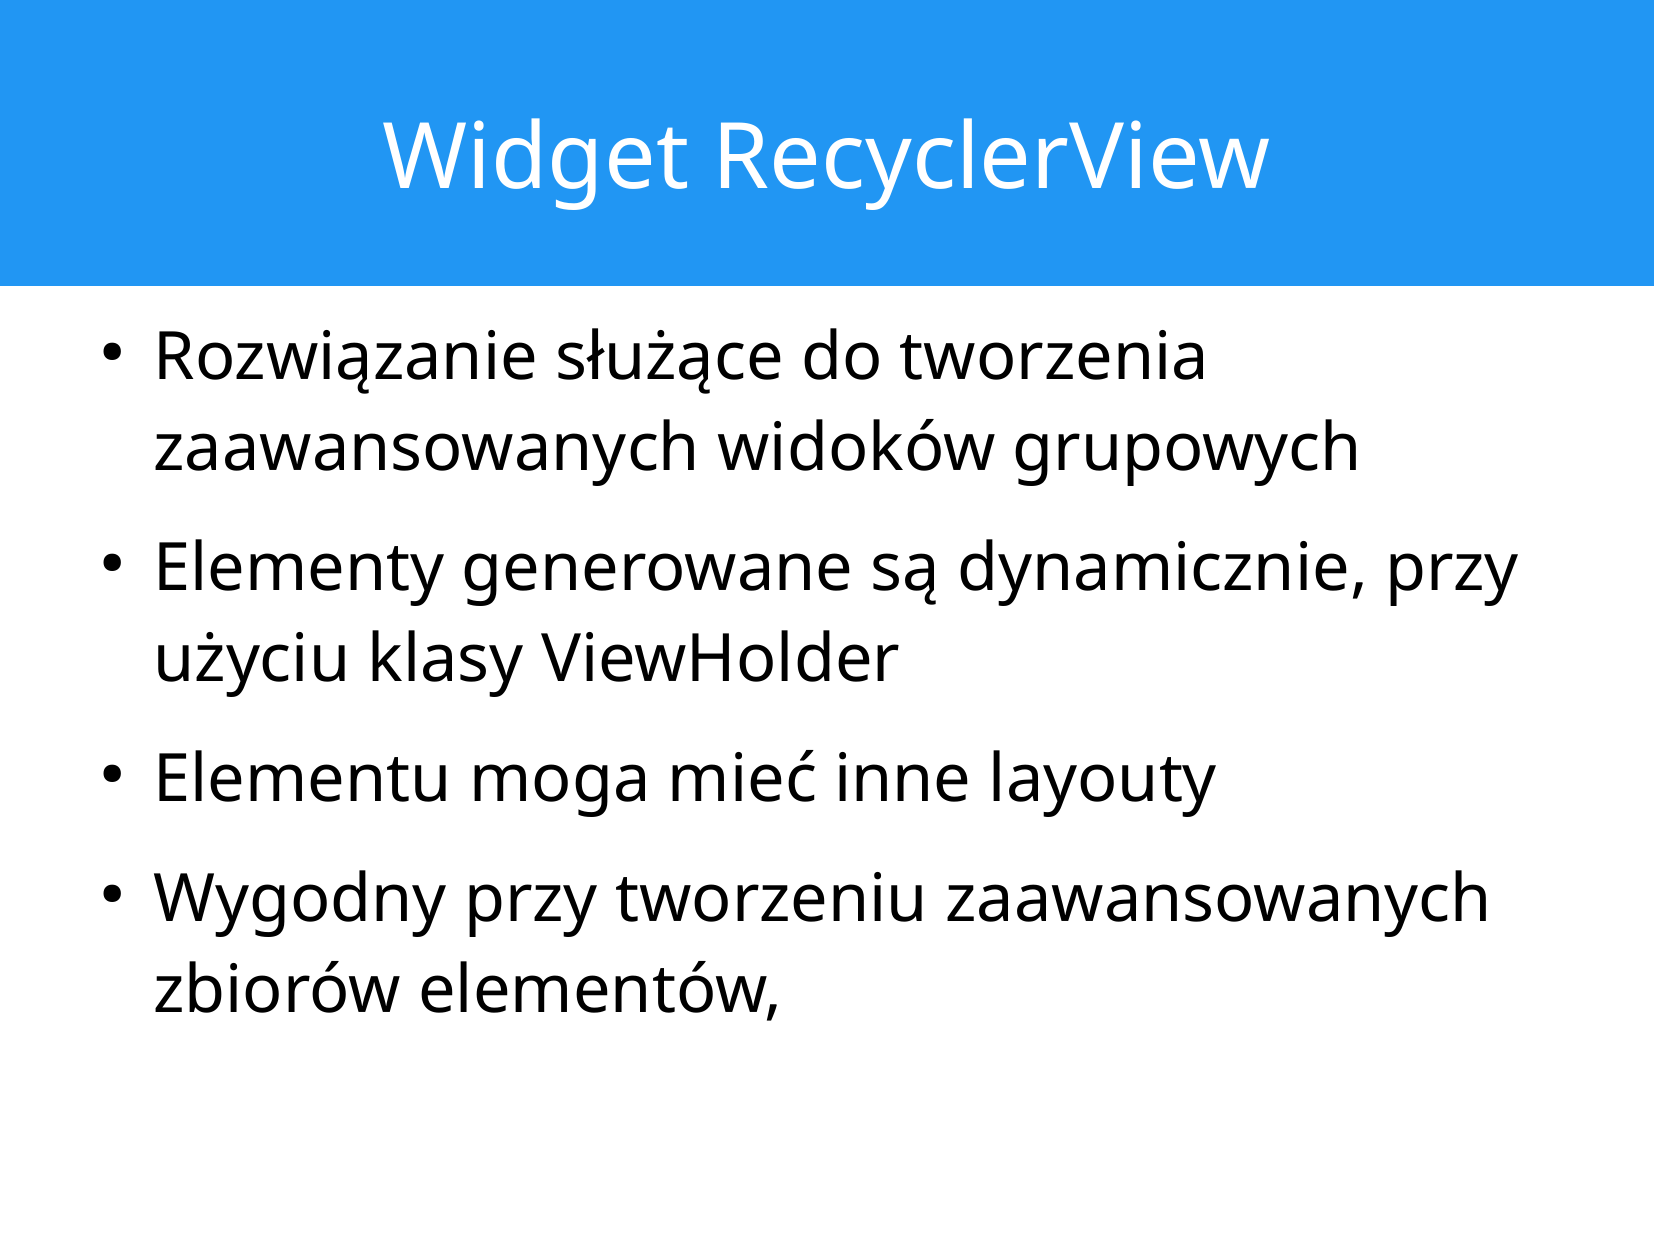

# Widget RecyclerView
Rozwiązanie służące do tworzenia zaawansowanych widoków grupowych
Elementy generowane są dynamicznie, przy użyciu klasy ViewHolder
Elementu moga mieć inne layouty
Wygodny przy tworzeniu zaawansowanych zbiorów elementów,